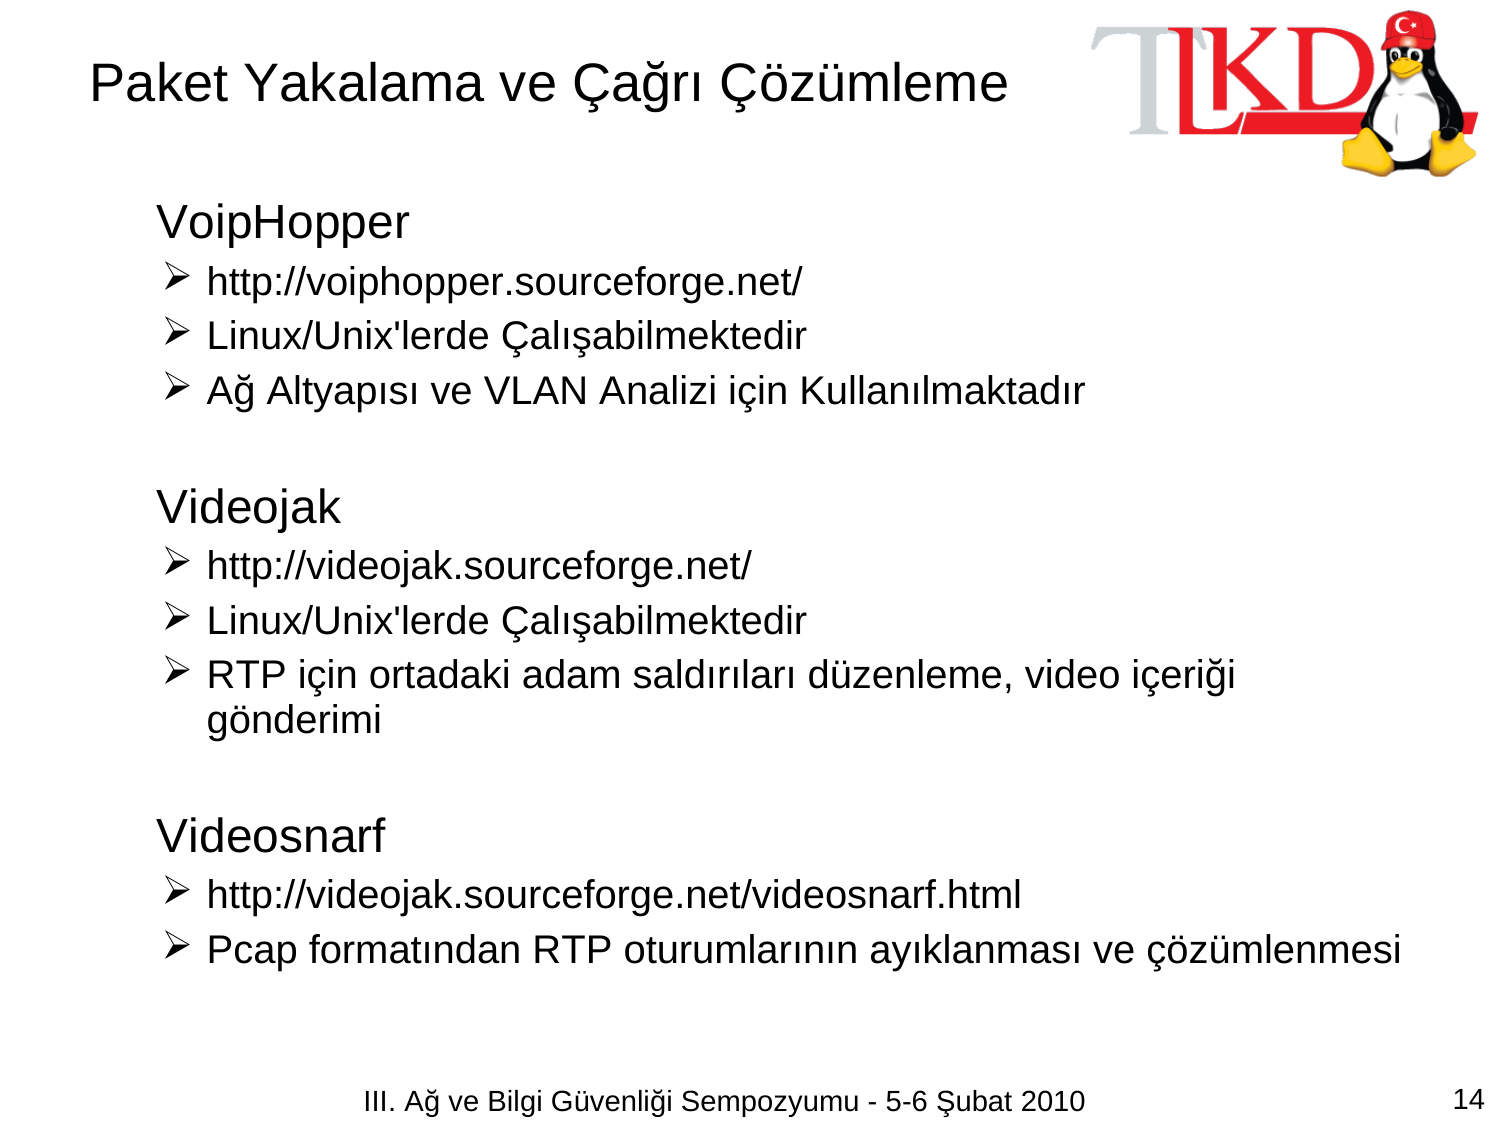

# Paket Yakalama ve Çağrı Çözümleme
 VoipHopper
http://voiphopper.sourceforge.net/
Linux/Unix'lerde Çalışabilmektedir
Ağ Altyapısı ve VLAN Analizi için Kullanılmaktadır
 Videojak
http://videojak.sourceforge.net/
Linux/Unix'lerde Çalışabilmektedir
RTP için ortadaki adam saldırıları düzenleme, video içeriği gönderimi
 Videosnarf
http://videojak.sourceforge.net/videosnarf.html
Pcap formatından RTP oturumlarının ayıklanması ve çözümlenmesi
14